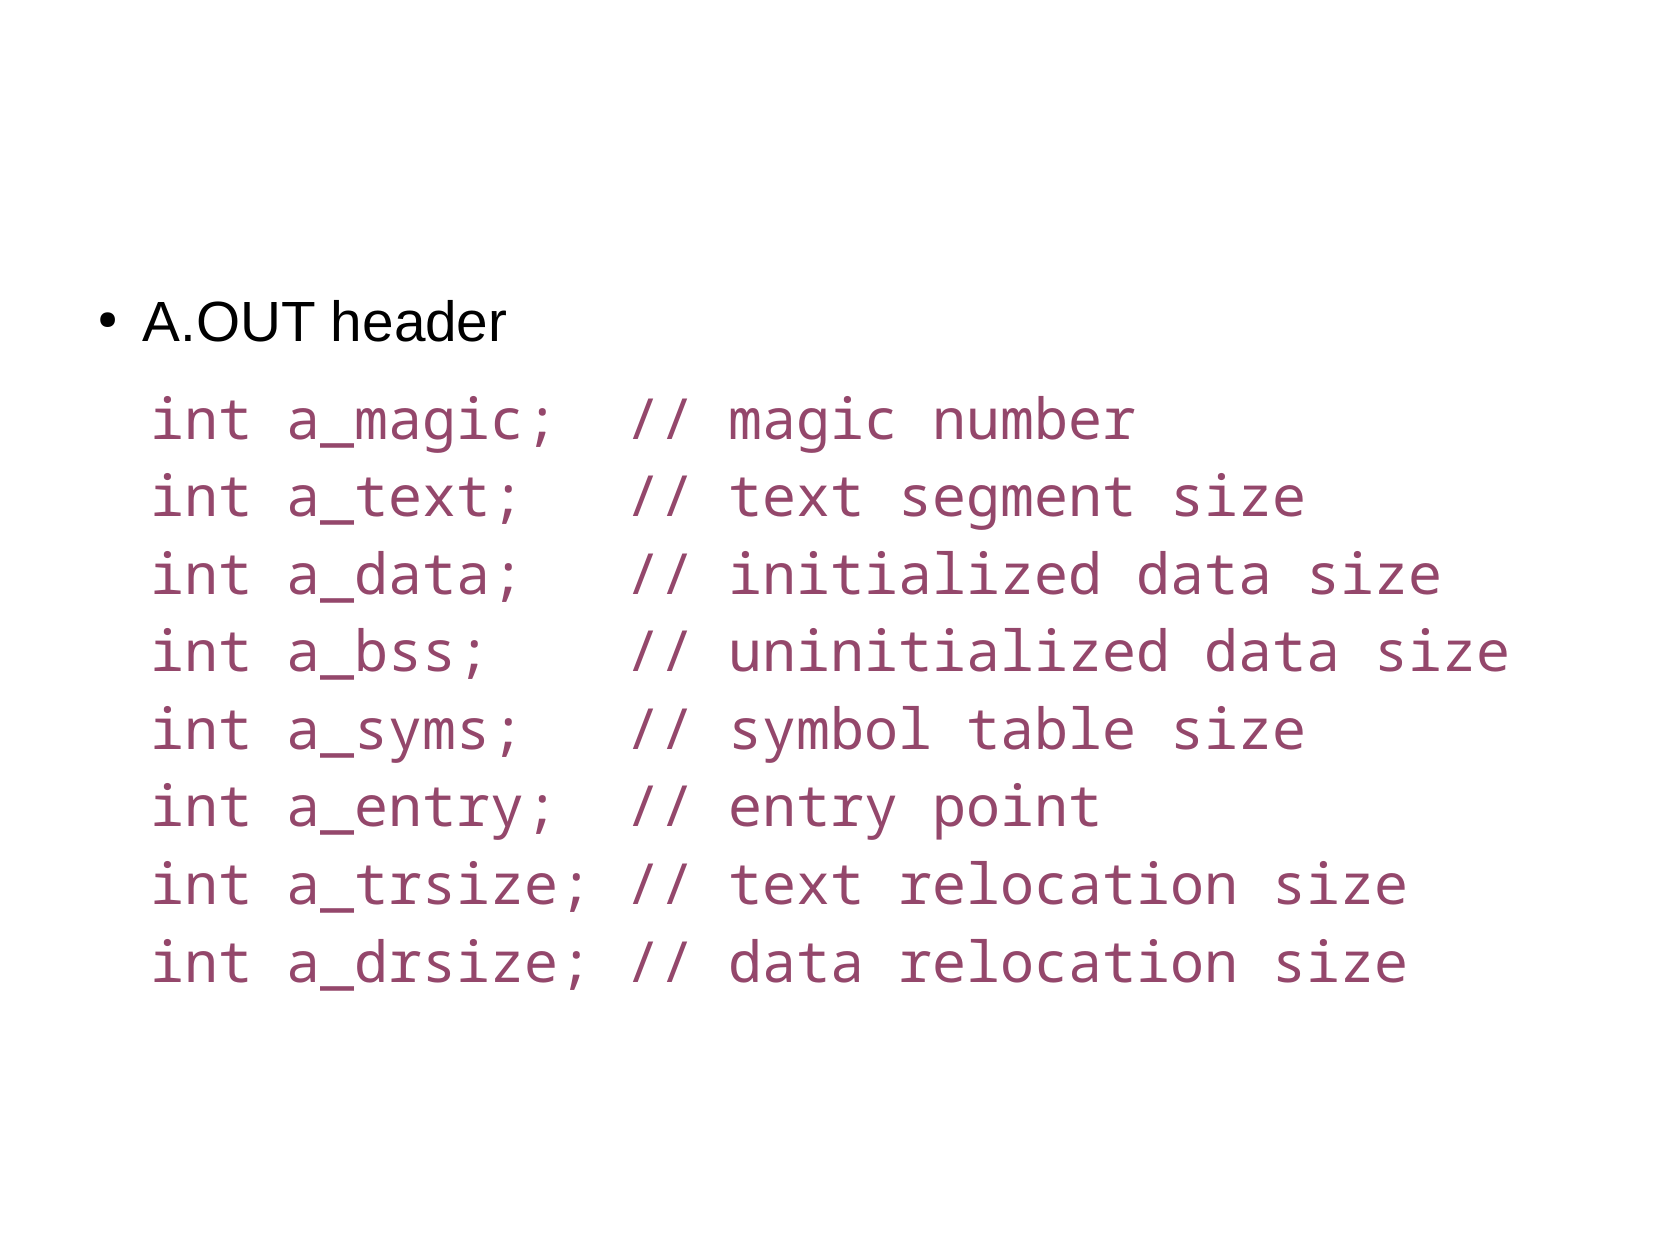

#
A.OUT header
 int a_magic; // magic number
 int a_text; // text segment size
 int a_data; // initialized data size
 int a_bss; // uninitialized data size
 int a_syms; // symbol table size
 int a_entry; // entry point
 int a_trsize; // text relocation size
 int a_drsize; // data relocation size